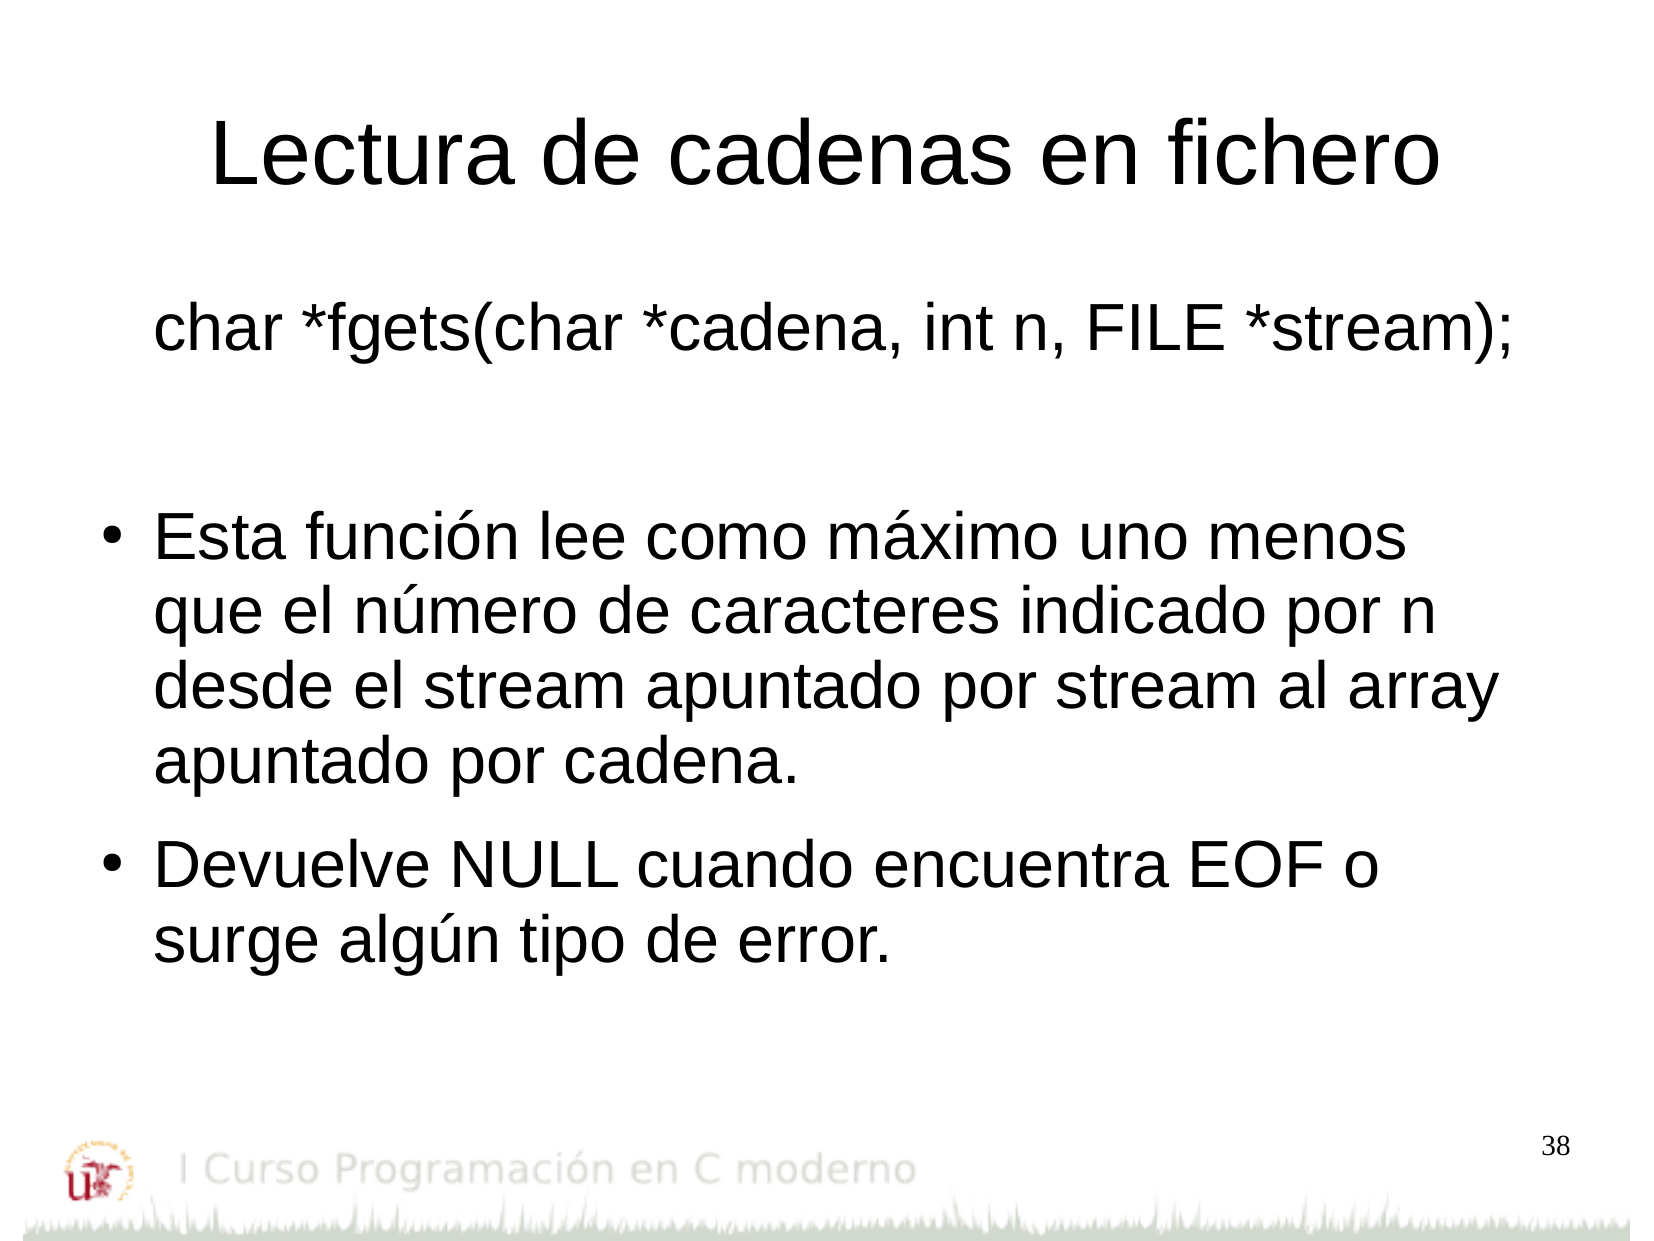

# Lectura de cadenas en fichero
char *fgets(char *cadena, int n, FILE *stream);
Esta función lee como máximo uno menos que el número de caracteres indicado por n desde el stream apuntado por stream al array apuntado por cadena.
Devuelve NULL cuando encuentra EOF o surge algún tipo de error.
38